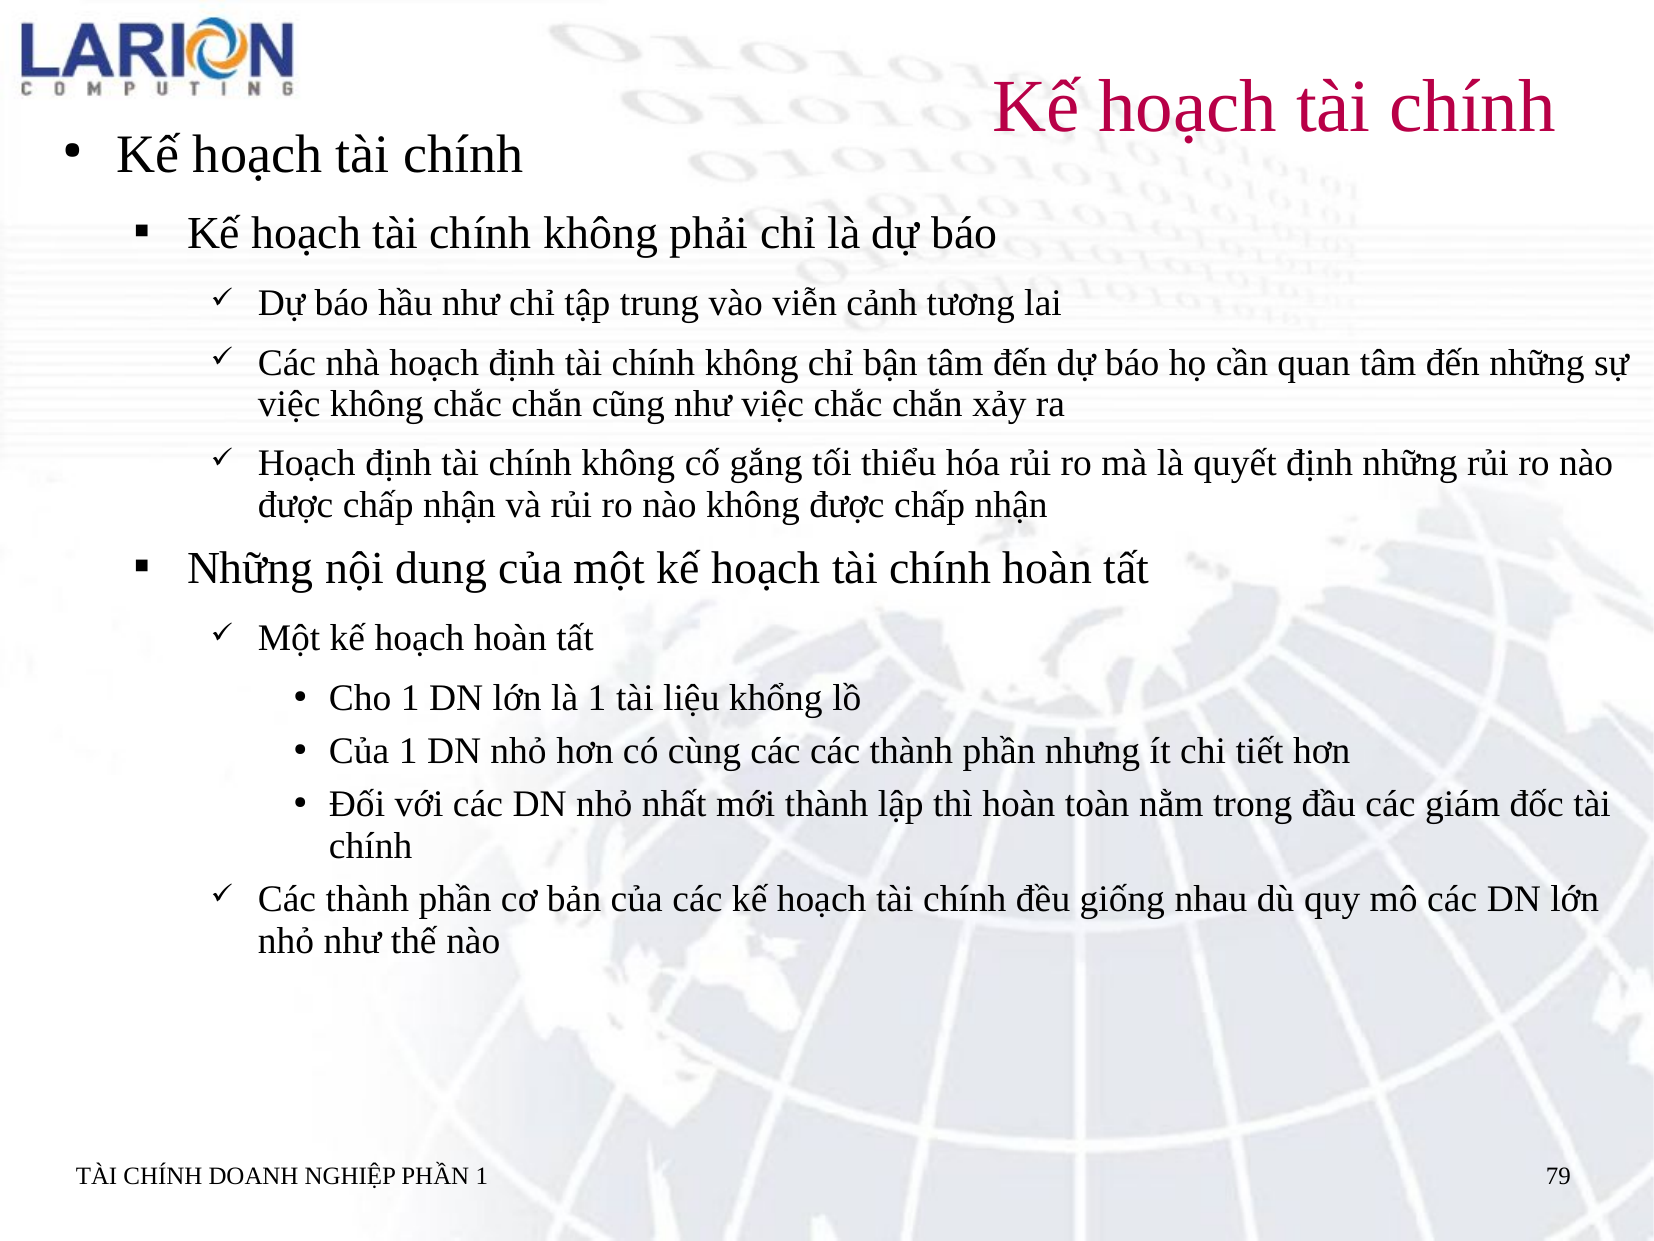

Kế hoạch tài chính
Kế hoạch tài chính không phải chỉ là dự báo
Dự báo hầu như chỉ tập trung vào viễn cảnh tương lai
Các nhà hoạch định tài chính không chỉ bận tâm đến dự báo họ cần quan tâm đến những sự việc không chắc chắn cũng như việc chắc chắn xảy ra
Hoạch định tài chính không cố gắng tối thiểu hóa rủi ro mà là quyết định những rủi ro nào được chấp nhận và rủi ro nào không được chấp nhận
Những nội dung của một kế hoạch tài chính hoàn tất
Một kế hoạch hoàn tất
Cho 1 DN lớn là 1 tài liệu khổng lồ
Của 1 DN nhỏ hơn có cùng các các thành phần nhưng ít chi tiết hơn
Đối với các DN nhỏ nhất mới thành lập thì hoàn toàn nằm trong đầu các giám đốc tài chính
Các thành phần cơ bản của các kế hoạch tài chính đều giống nhau dù quy mô các DN lớn nhỏ như thế nào
# Kế hoạch tài chính
TÀI CHÍNH DOANH NGHIỆP PHẦN 1
79